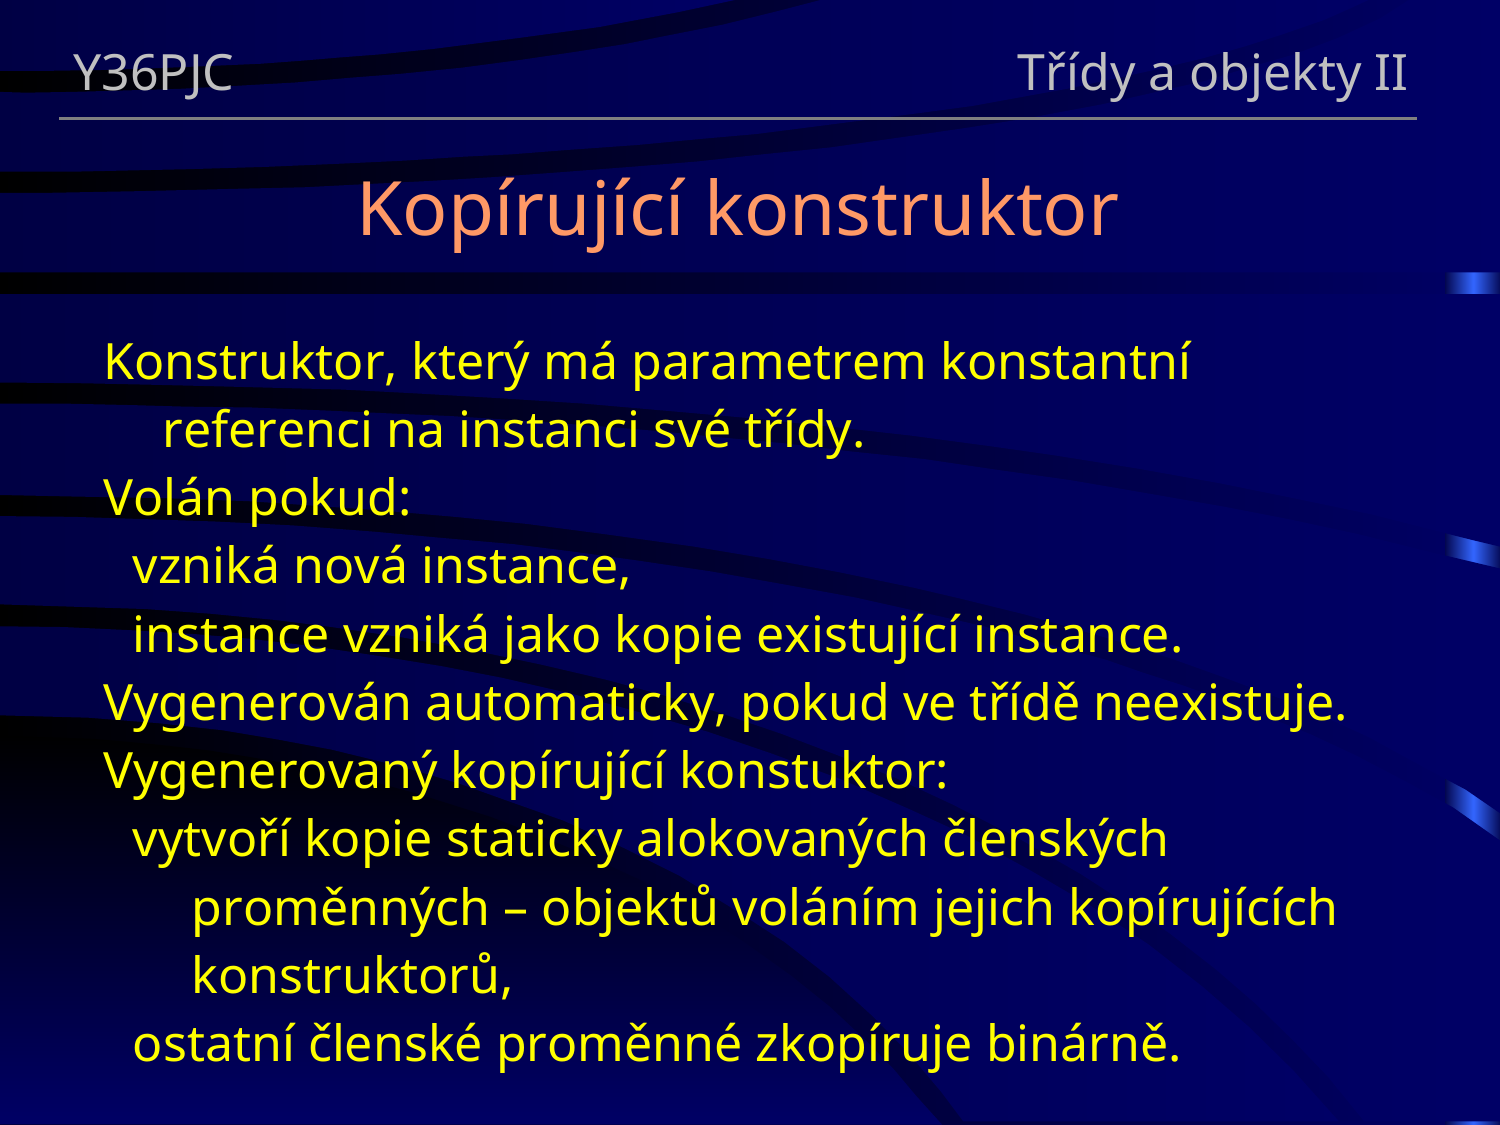

Y36PJC
Třídy a objekty II
Kopírující konstruktor
Konstruktor, který má parametrem konstantní referenci na instanci své třídy.
Volán pokud:
vzniká nová instance,
instance vzniká jako kopie existující instance.
Vygenerován automaticky, pokud ve třídě neexistuje.
Vygenerovaný kopírující konstuktor:
vytvoří kopie staticky alokovaných členských proměnných – objektů voláním jejich kopírujících konstruktorů,
ostatní členské proměnné zkopíruje binárně.